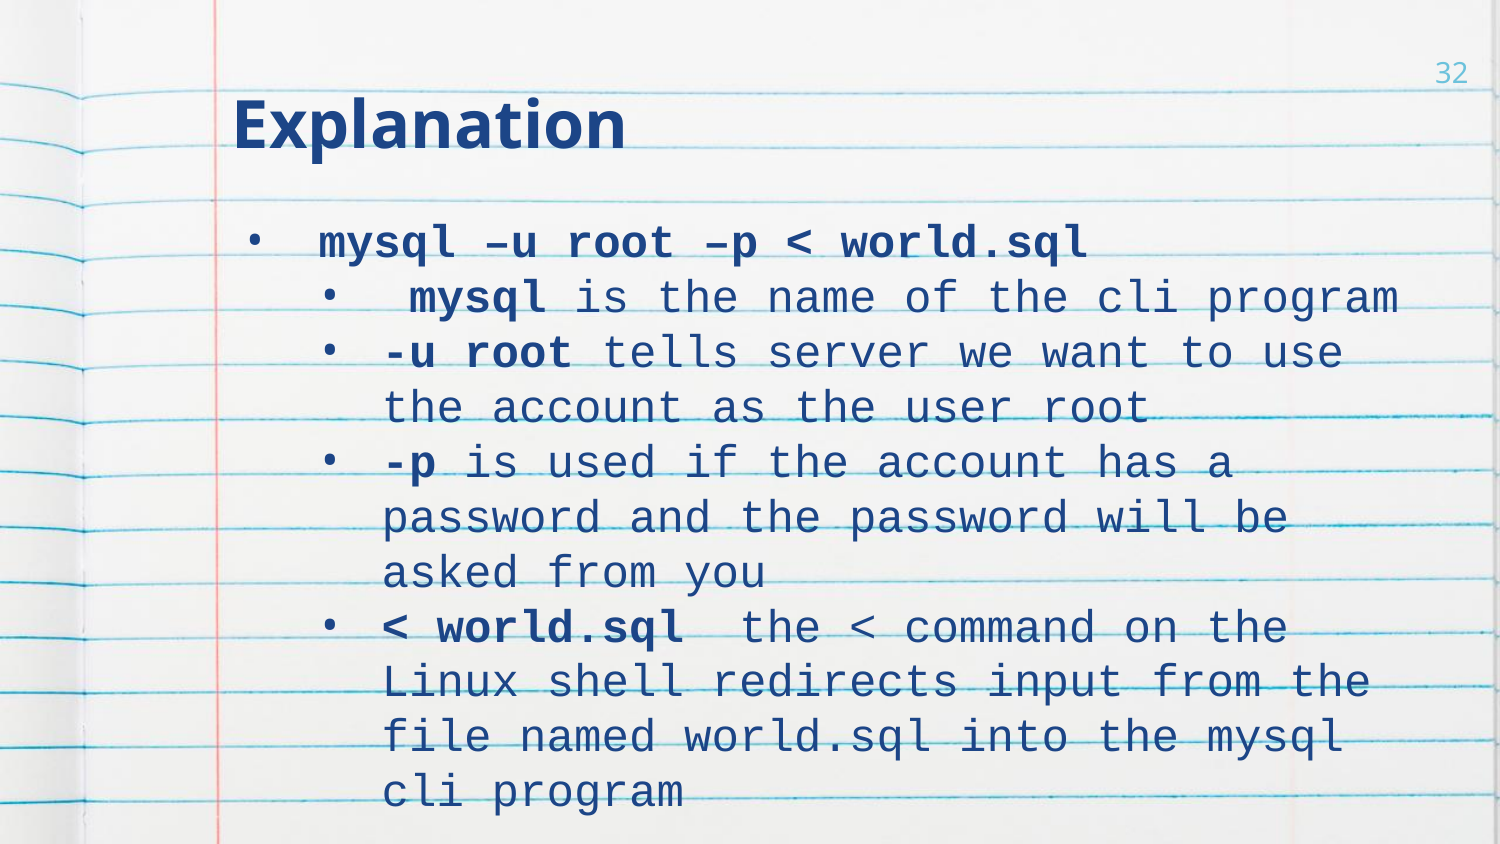

# Explanation
 mysql –u root –p < world.sql
 mysql is the name of the cli program
-u root tells server we want to use the account as the user root
-p is used if the account has a password and the password will be asked from you
< world.sql the < command on the Linux shell redirects input from the file named world.sql into the mysql cli program